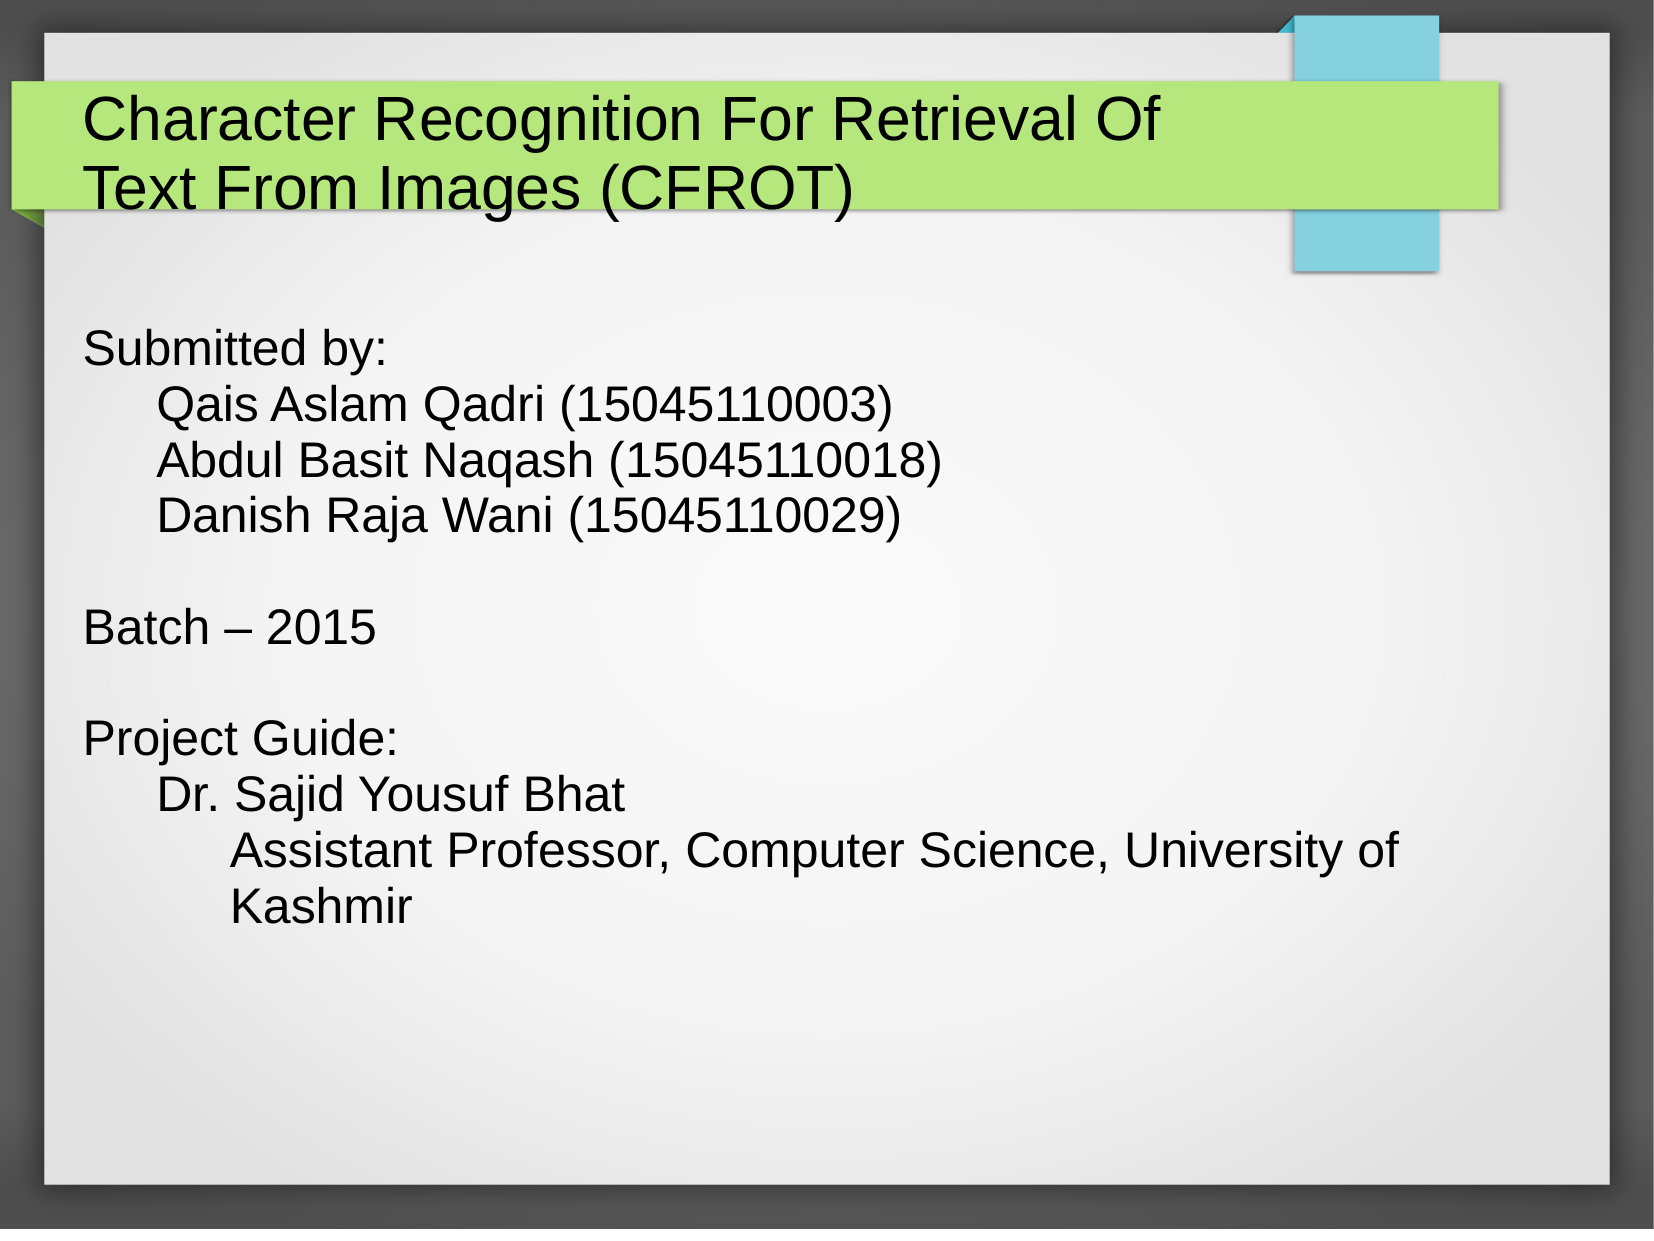

# Character Recognition For Retrieval Of Text From Images (CFROT)
Submitted by:
Qais Aslam Qadri (15045110003)
Abdul Basit Naqash (15045110018)
Danish Raja Wani (15045110029)
Batch – 2015
Project Guide:
Dr. Sajid Yousuf Bhat
Assistant Professor, Computer Science, University of Kashmir